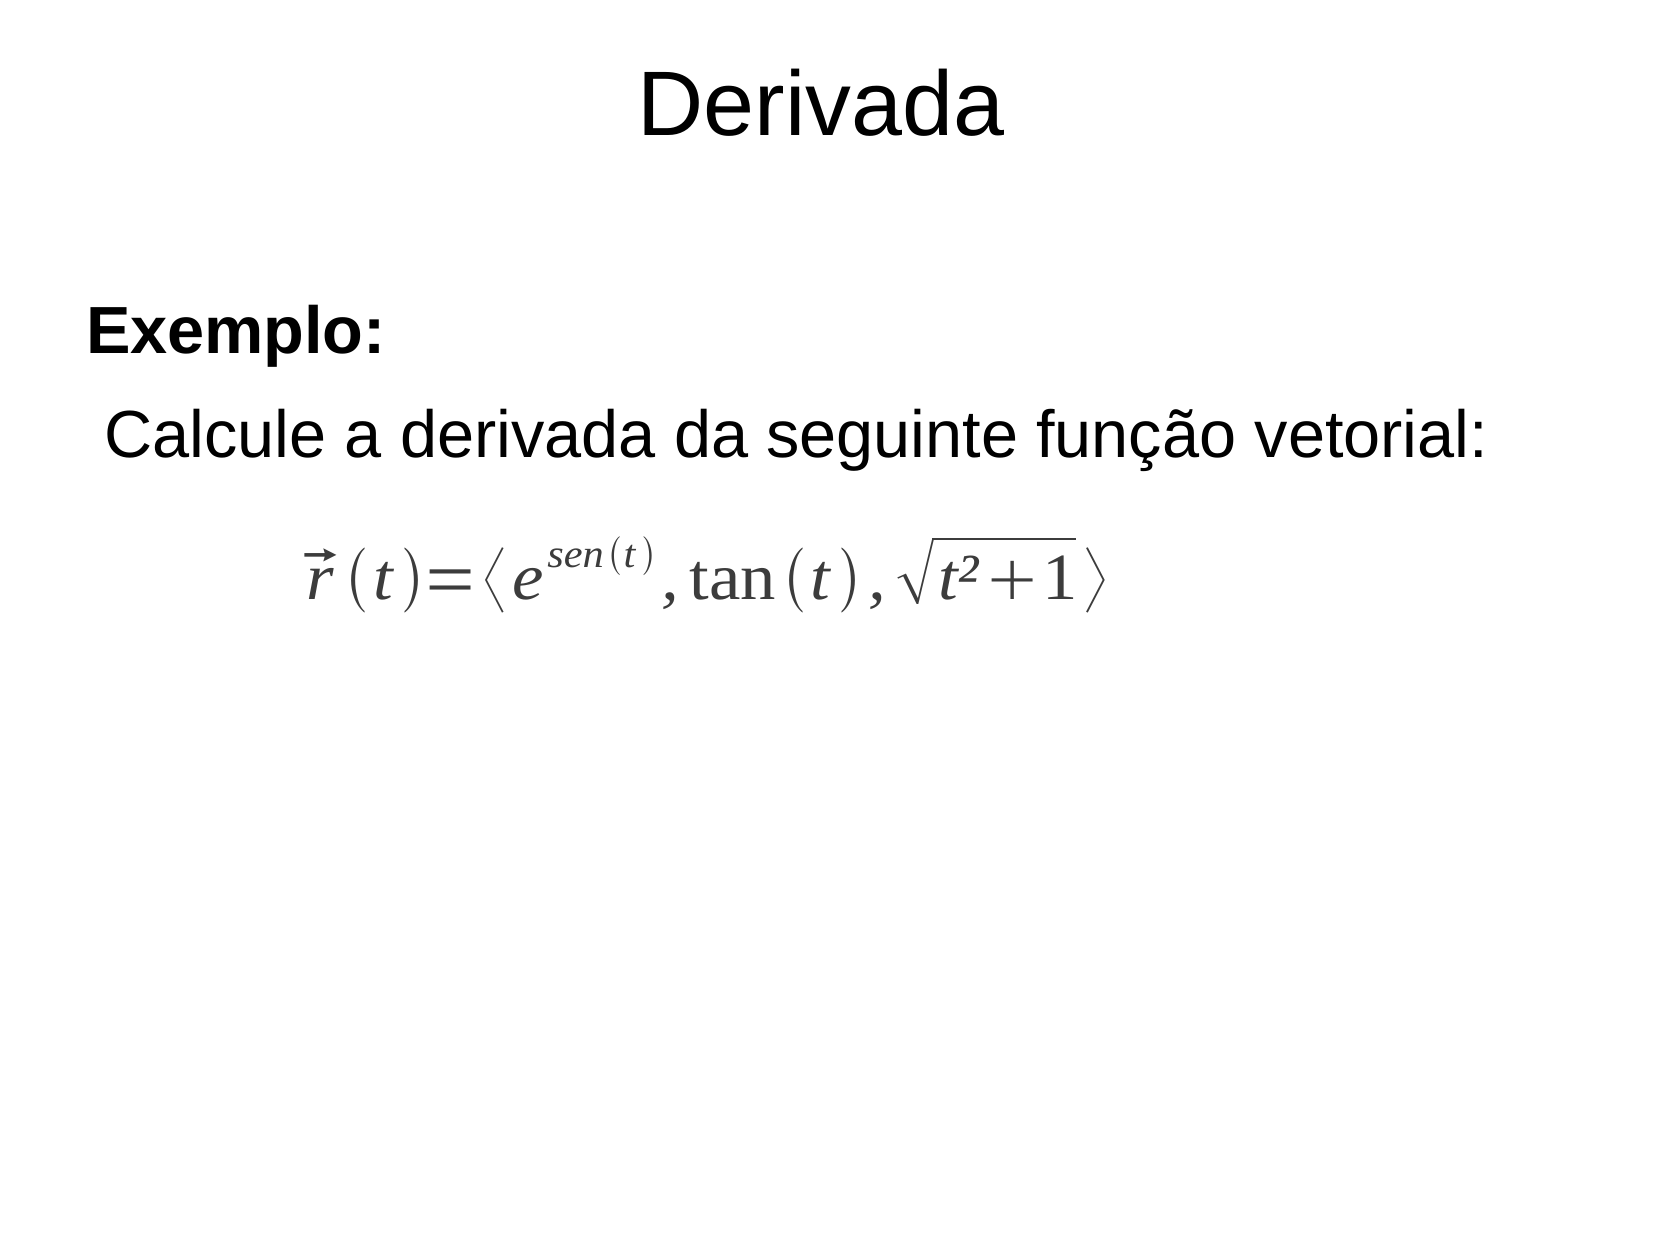

Derivada
# Exemplo:
 Calcule a derivada da seguinte função vetorial: